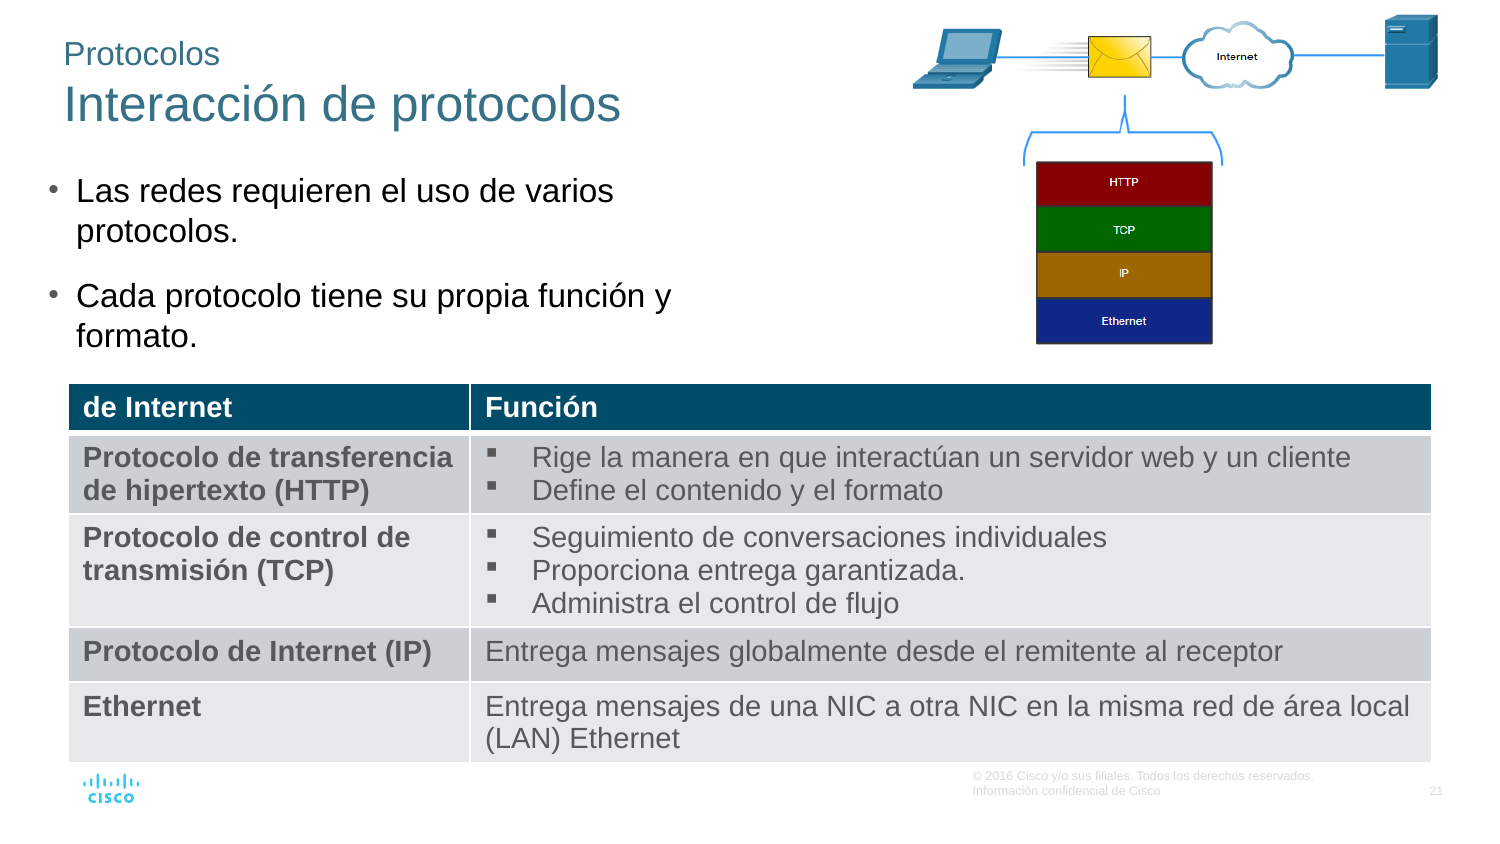

# Protocolos Interacción de protocolos
Las redes requieren el uso de varios protocolos.
Cada protocolo tiene su propia función y formato.
| de Internet | Función |
| --- | --- |
| Protocolo de transferencia de hipertexto (HTTP) | Rige la manera en que interactúan un servidor web y un cliente Define el contenido y el formato |
| Protocolo de control de transmisión (TCP) | Seguimiento de conversaciones individuales Proporciona entrega garantizada. Administra el control de flujo |
| Protocolo de Internet (IP) | Entrega mensajes globalmente desde el remitente al receptor |
| Ethernet | Entrega mensajes de una NIC a otra NIC en la misma red de área local (LAN) Ethernet |